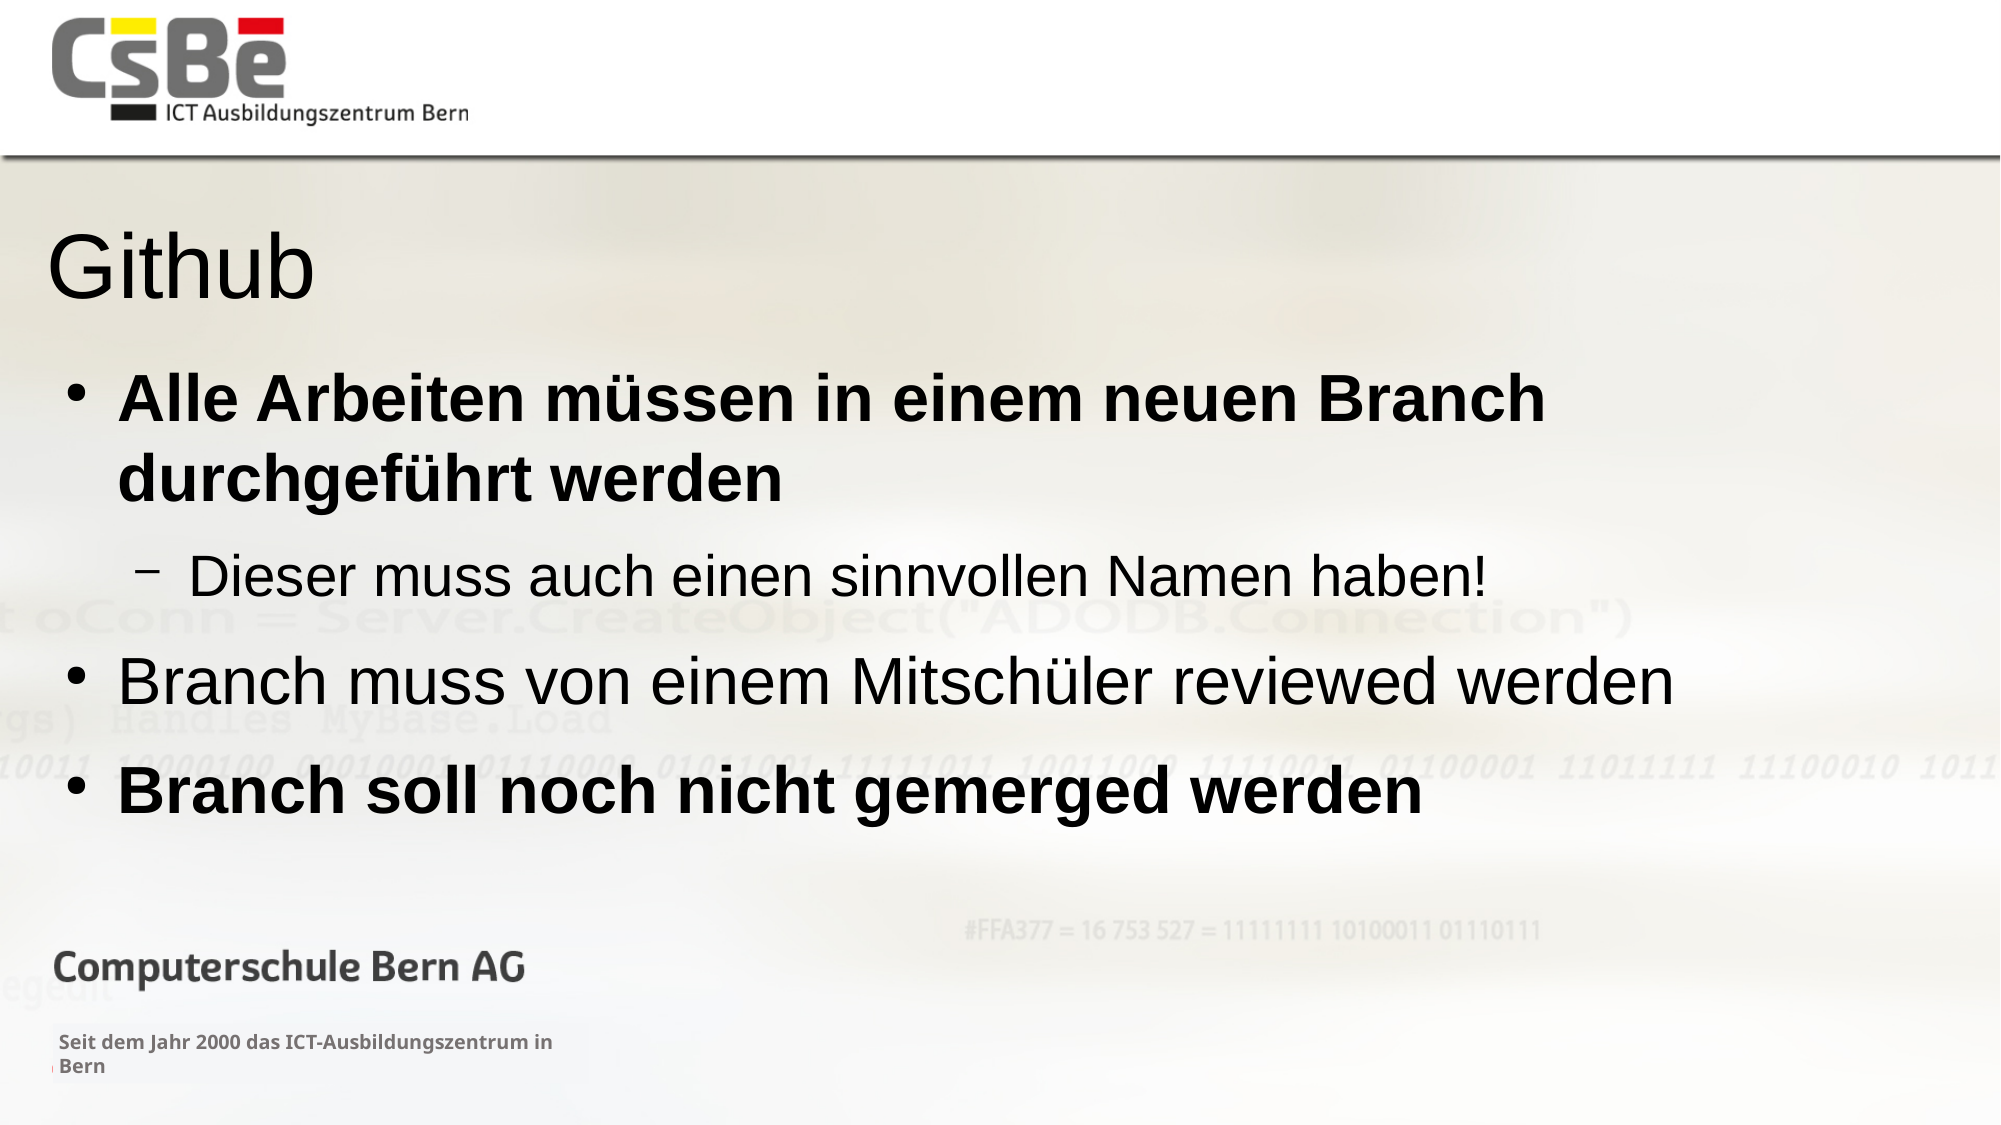

Github
# Alle Arbeiten müssen in einem neuen Branch durchgeführt werden
Dieser muss auch einen sinnvollen Namen haben!
Branch muss von einem Mitschüler reviewed werden
Branch soll noch nicht gemerged werden